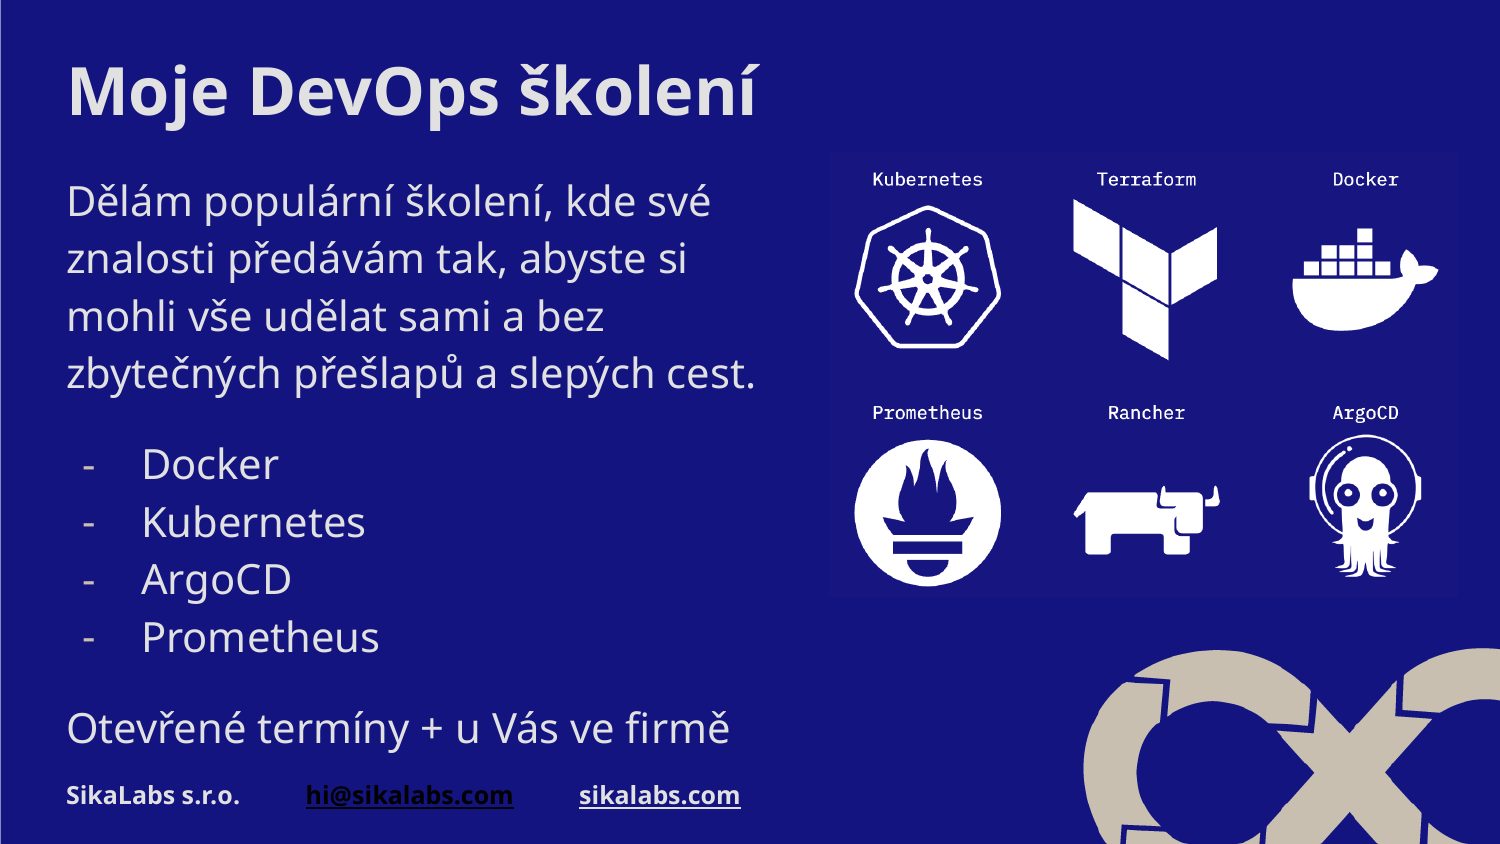

# Moje DevOps školení
Dělám populární školení, kde své znalosti předávám tak, abyste si mohli vše udělat sami a bez zbytečných přešlapů a slepých cest.
Docker
Kubernetes
ArgoCD
Prometheus
Otevřené termíny + u Vás ve firmě